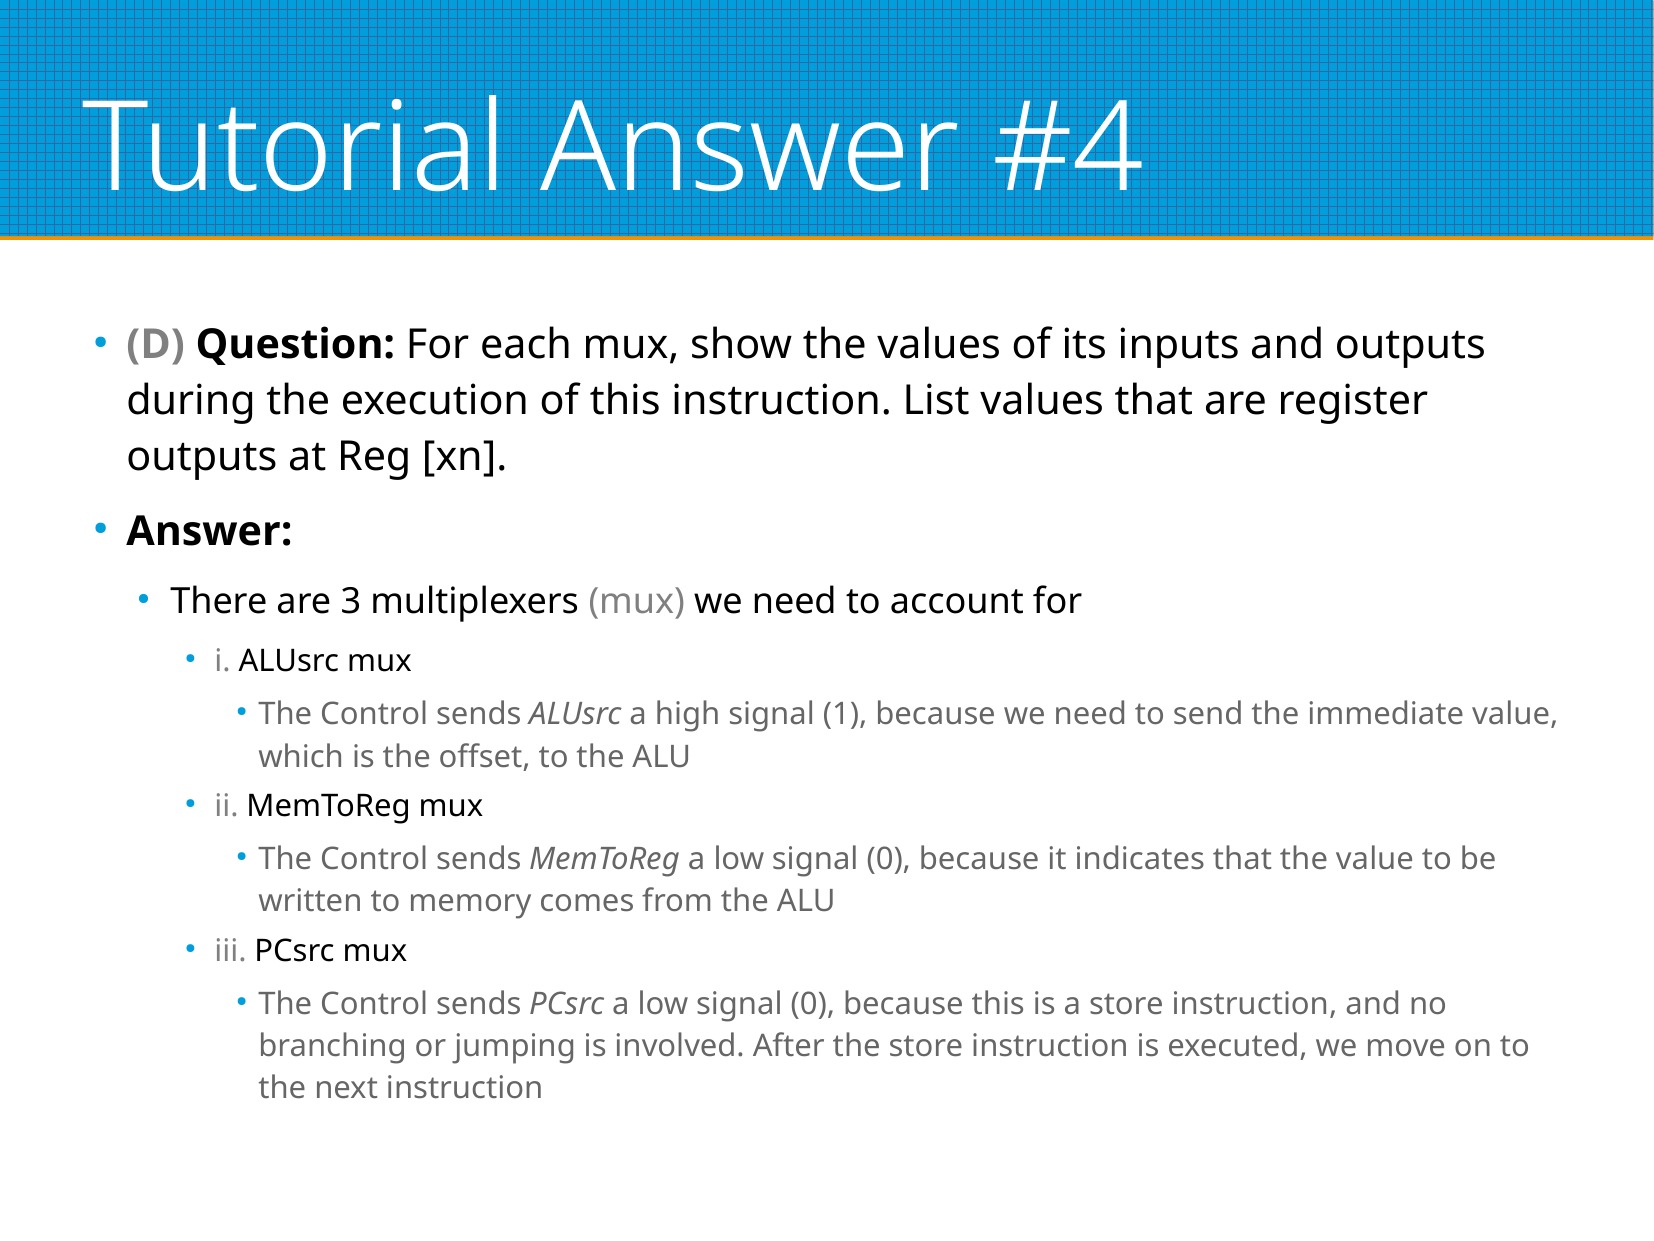

# Tutorial Answer #4
(D) Question: For each mux, show the values of its inputs and outputs during the execution of this instruction. List values that are register outputs at Reg [xn].
Answer:
There are 3 multiplexers (mux) we need to account for
i. ALUsrc mux
The Control sends ALUsrc a high signal (1), because we need to send the immediate value, which is the offset, to the ALU
ii. MemToReg mux
The Control sends MemToReg a low signal (0), because it indicates that the value to be written to memory comes from the ALU
iii. PCsrc mux
The Control sends PCsrc a low signal (0), because this is a store instruction, and no branching or jumping is involved. After the store instruction is executed, we move on to the next instruction